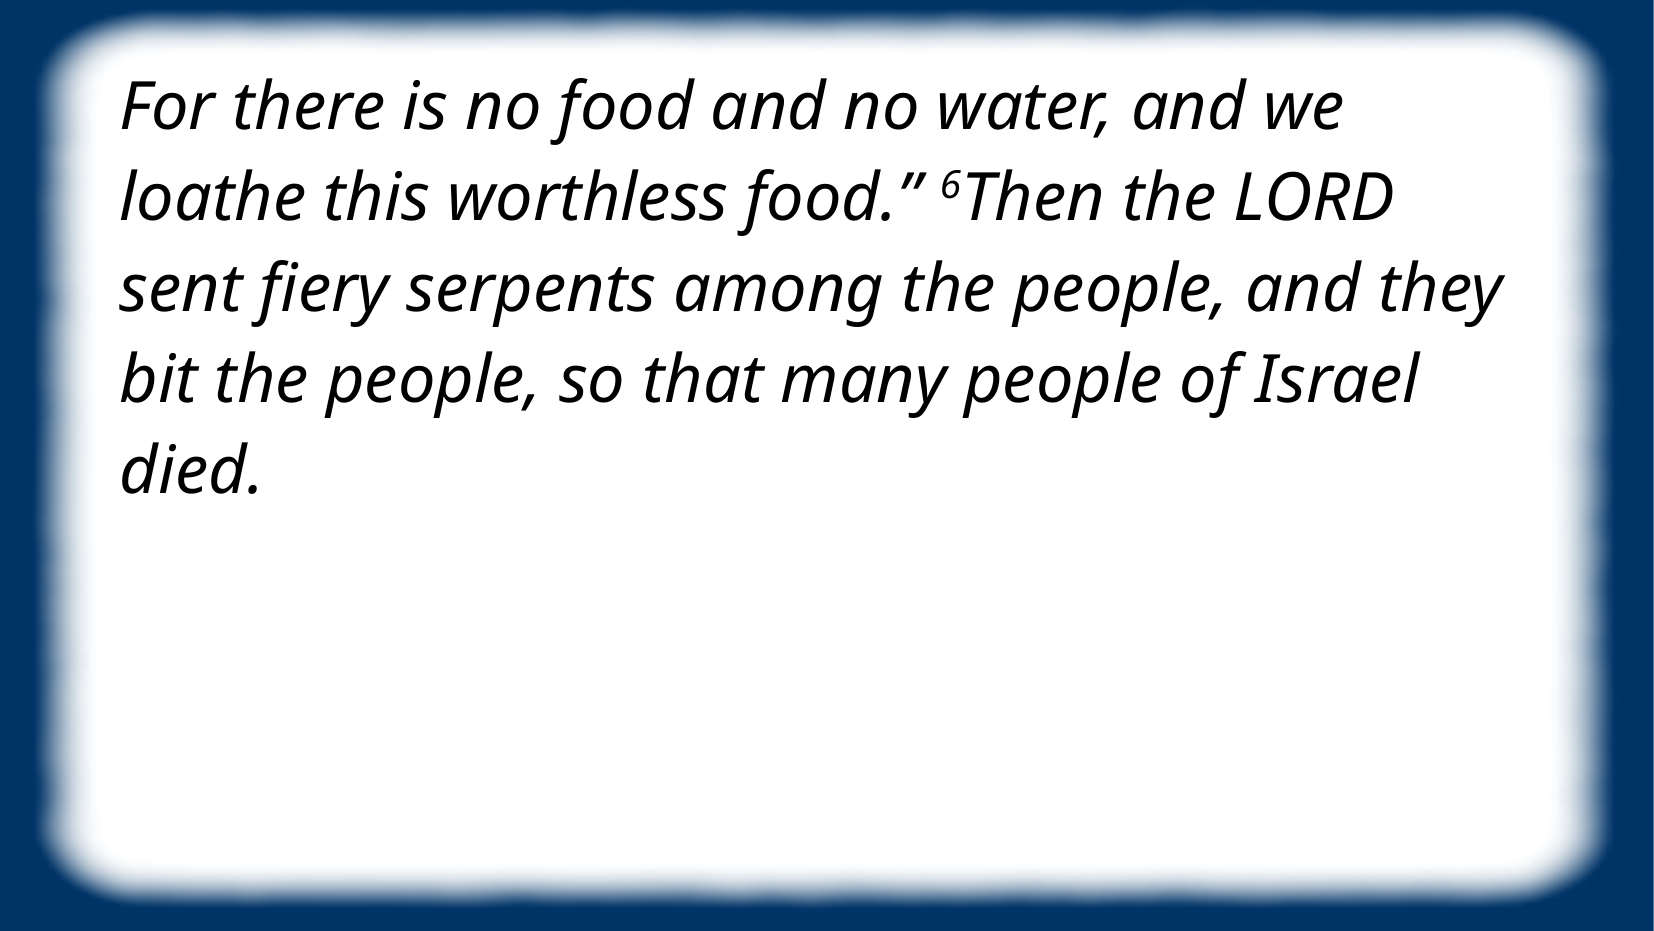

For there is no food and no water, and we loathe this worthless food.” 6Then the LORD sent fiery serpents among the people, and they bit the people, so that many people of Israel died.